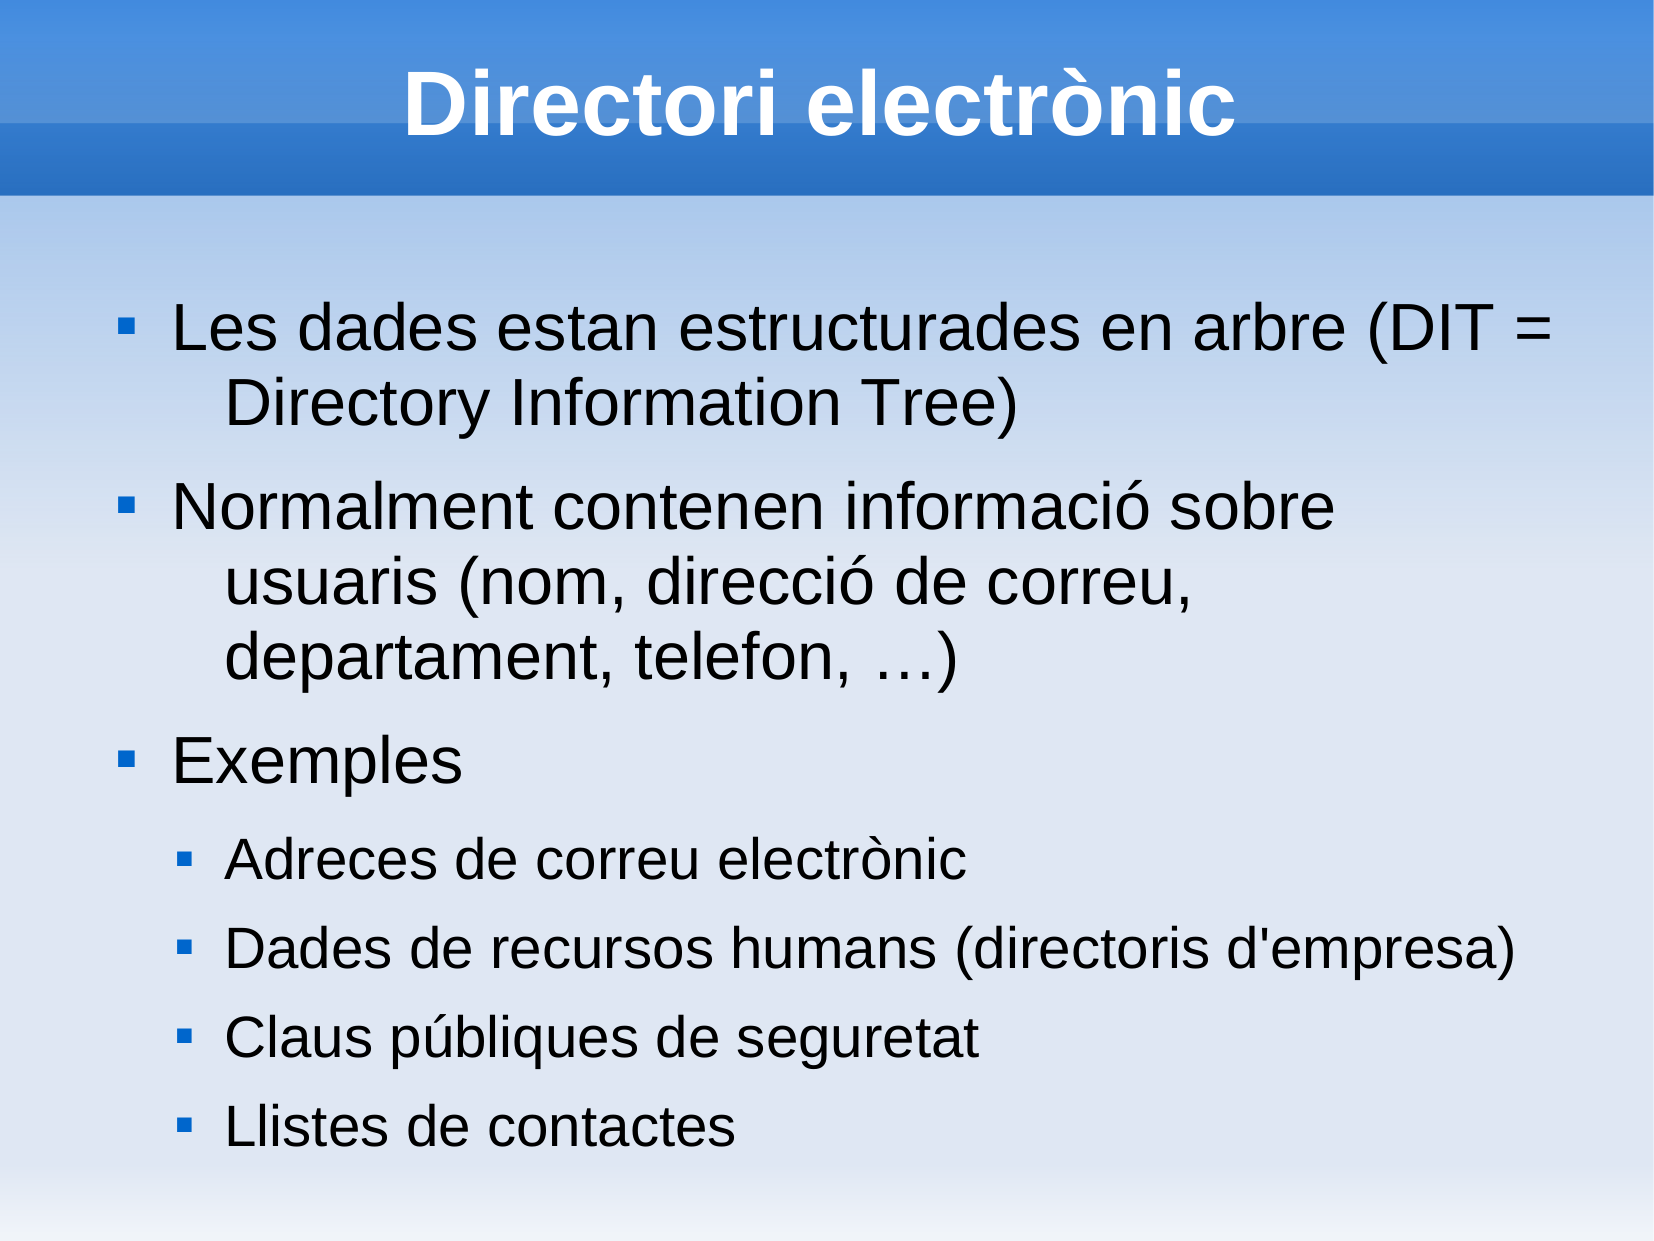

# Directori electrònic
Les dades estan estructurades en arbre (DIT = Directory Information Tree)
Normalment contenen informació sobre usuaris (nom, direcció de correu, departament, telefon, …)
Exemples
Adreces de correu electrònic
Dades de recursos humans (directoris d'empresa)
Claus públiques de seguretat
Llistes de contactes